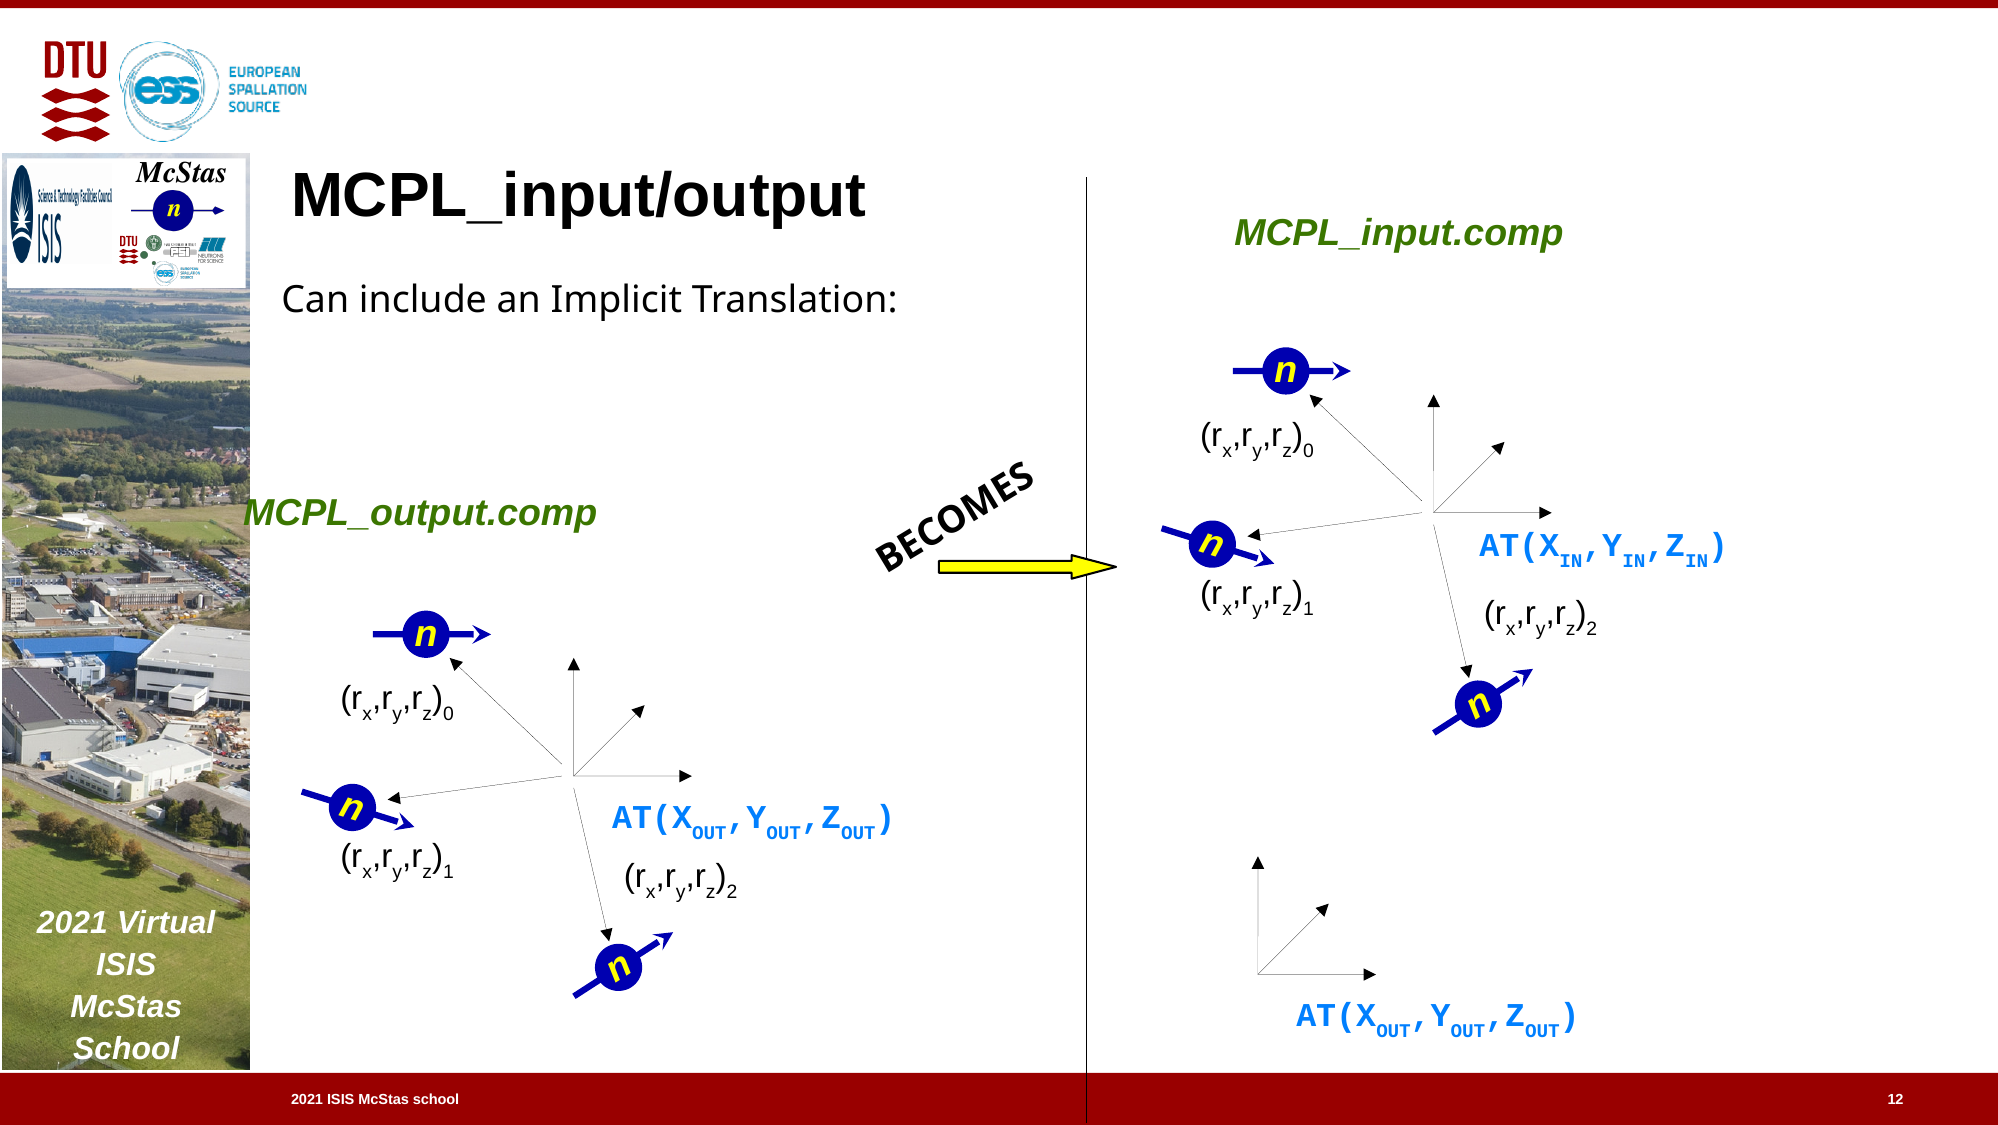

# MCPL_input/output
MCPL_input.comp
Can include an Implicit Translation:
n
(rx,ry,rz)0
 BECOMES
MCPL_output.comp
n
AT(XIN,YIN,ZIN)
(rx,ry,rz)1
(rx,ry,rz)2
n
n
(rx,ry,rz)0
n
AT(XOUT,YOUT,ZOUT)
(rx,ry,rz)1
(rx,ry,rz)2
n
AT(XOUT,YOUT,ZOUT)